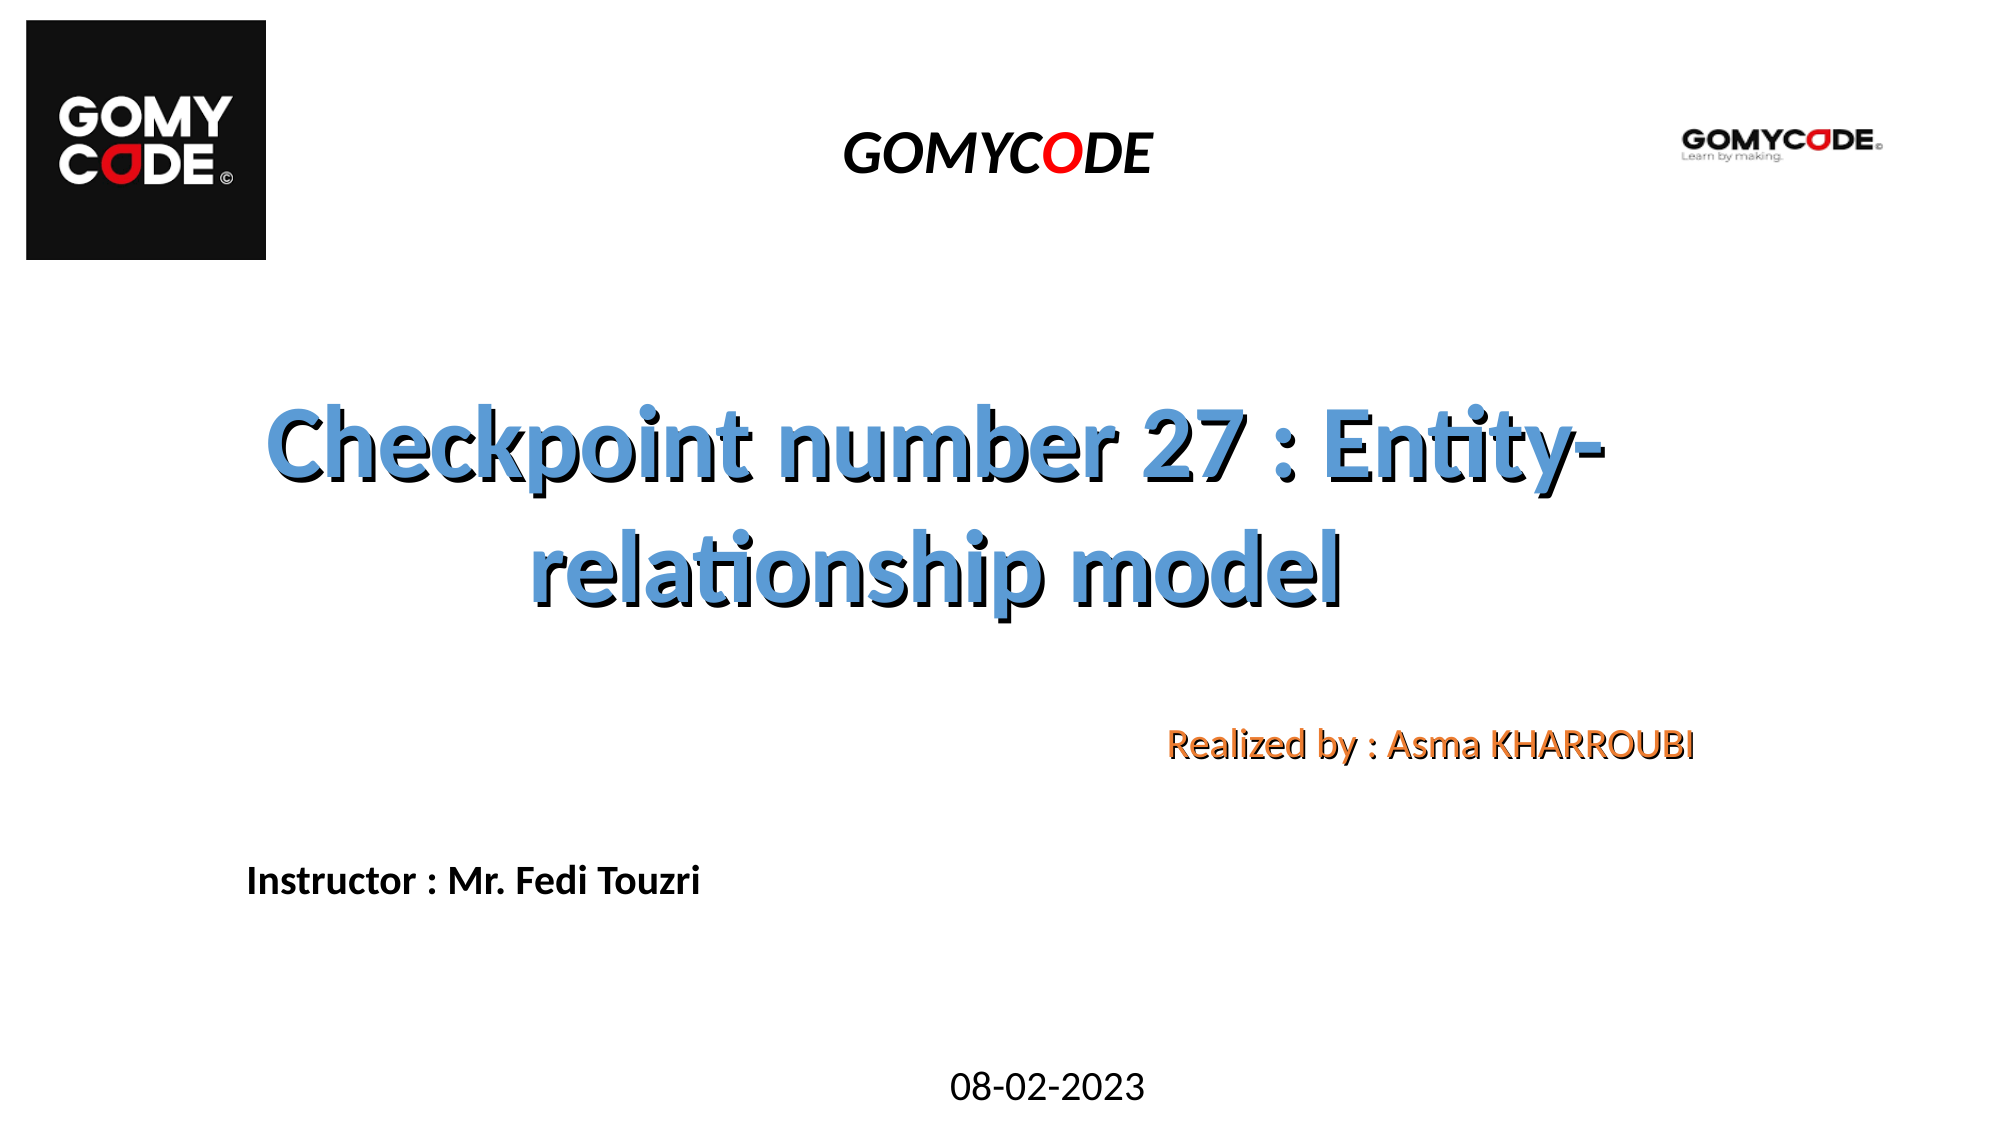

GOMYCODE
Checkpoint number 27 : Entity-relationship model
Realized by : Asma KHARROUBI
Instructor : Mr. Fedi Touzri
08-02-2023